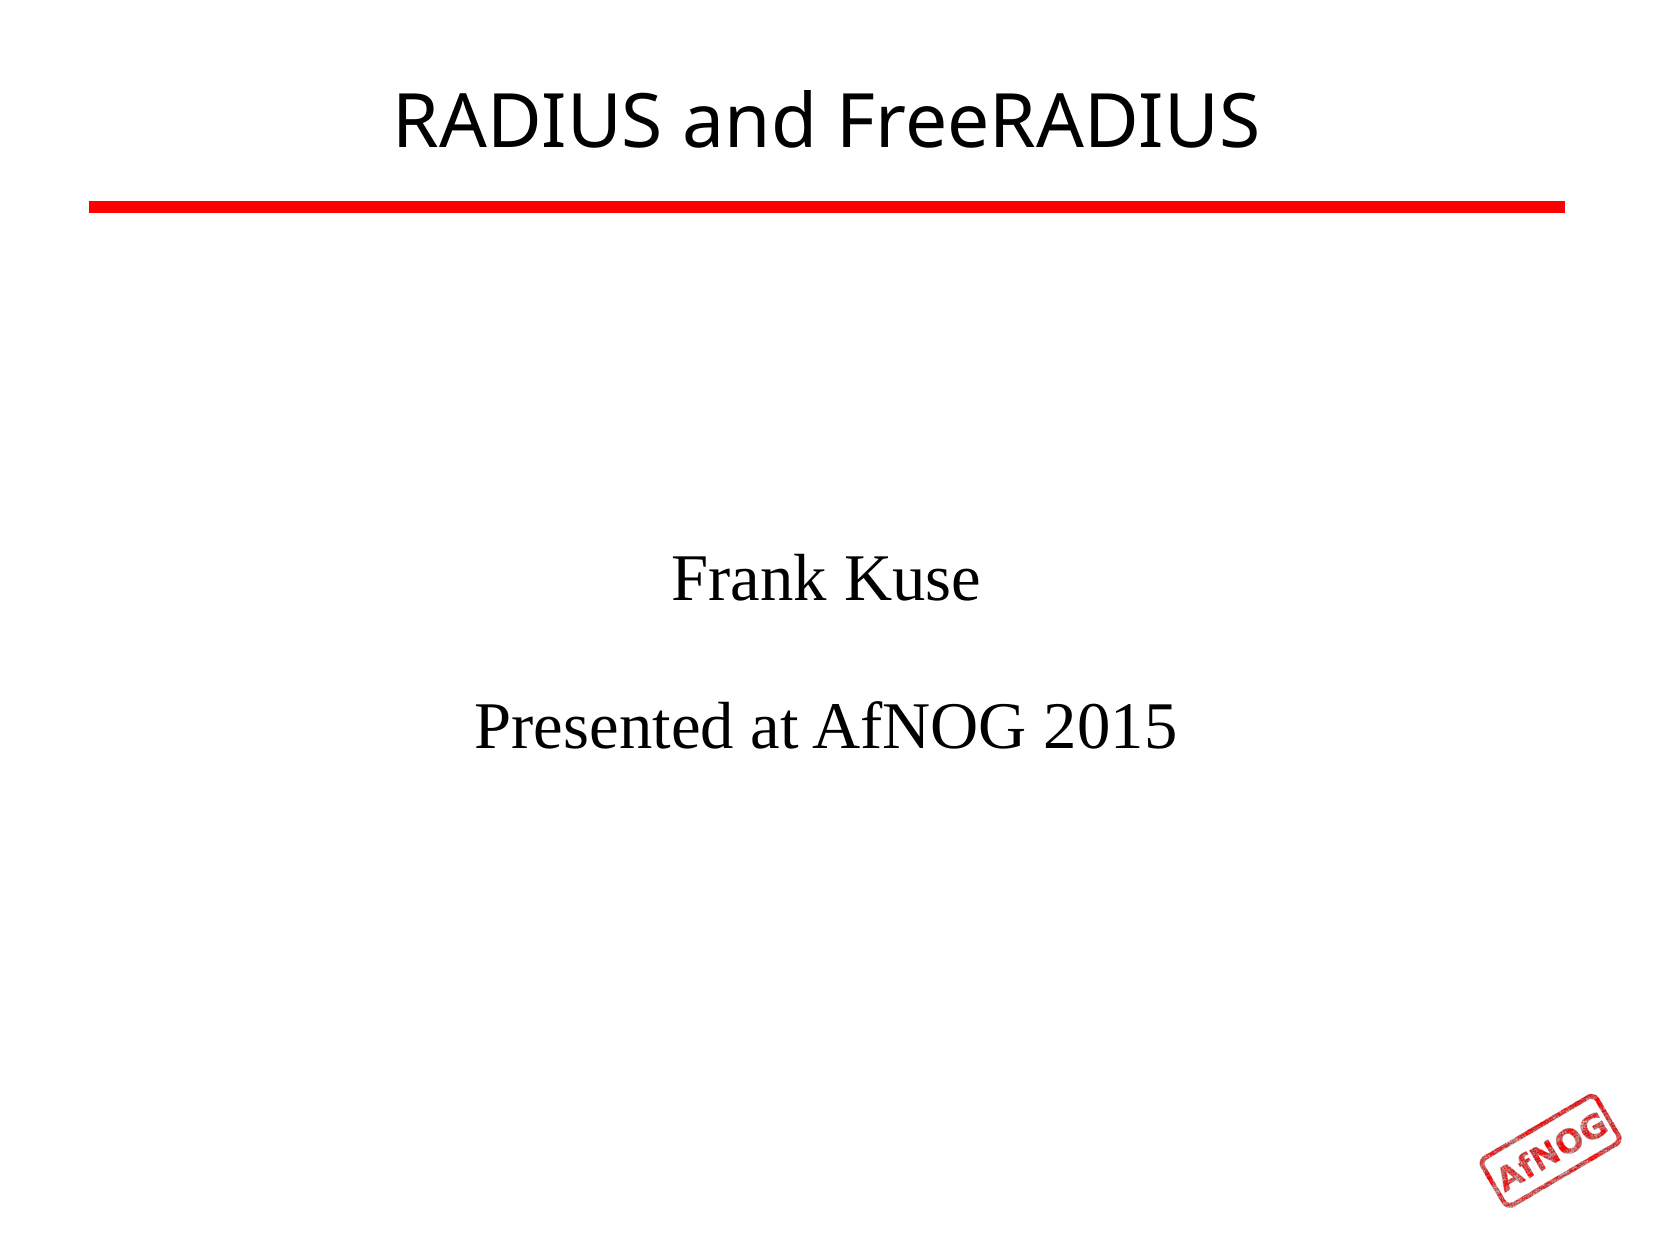

# RADIUS and FreeRADIUS
Frank Kuse
Presented at AfNOG 2015